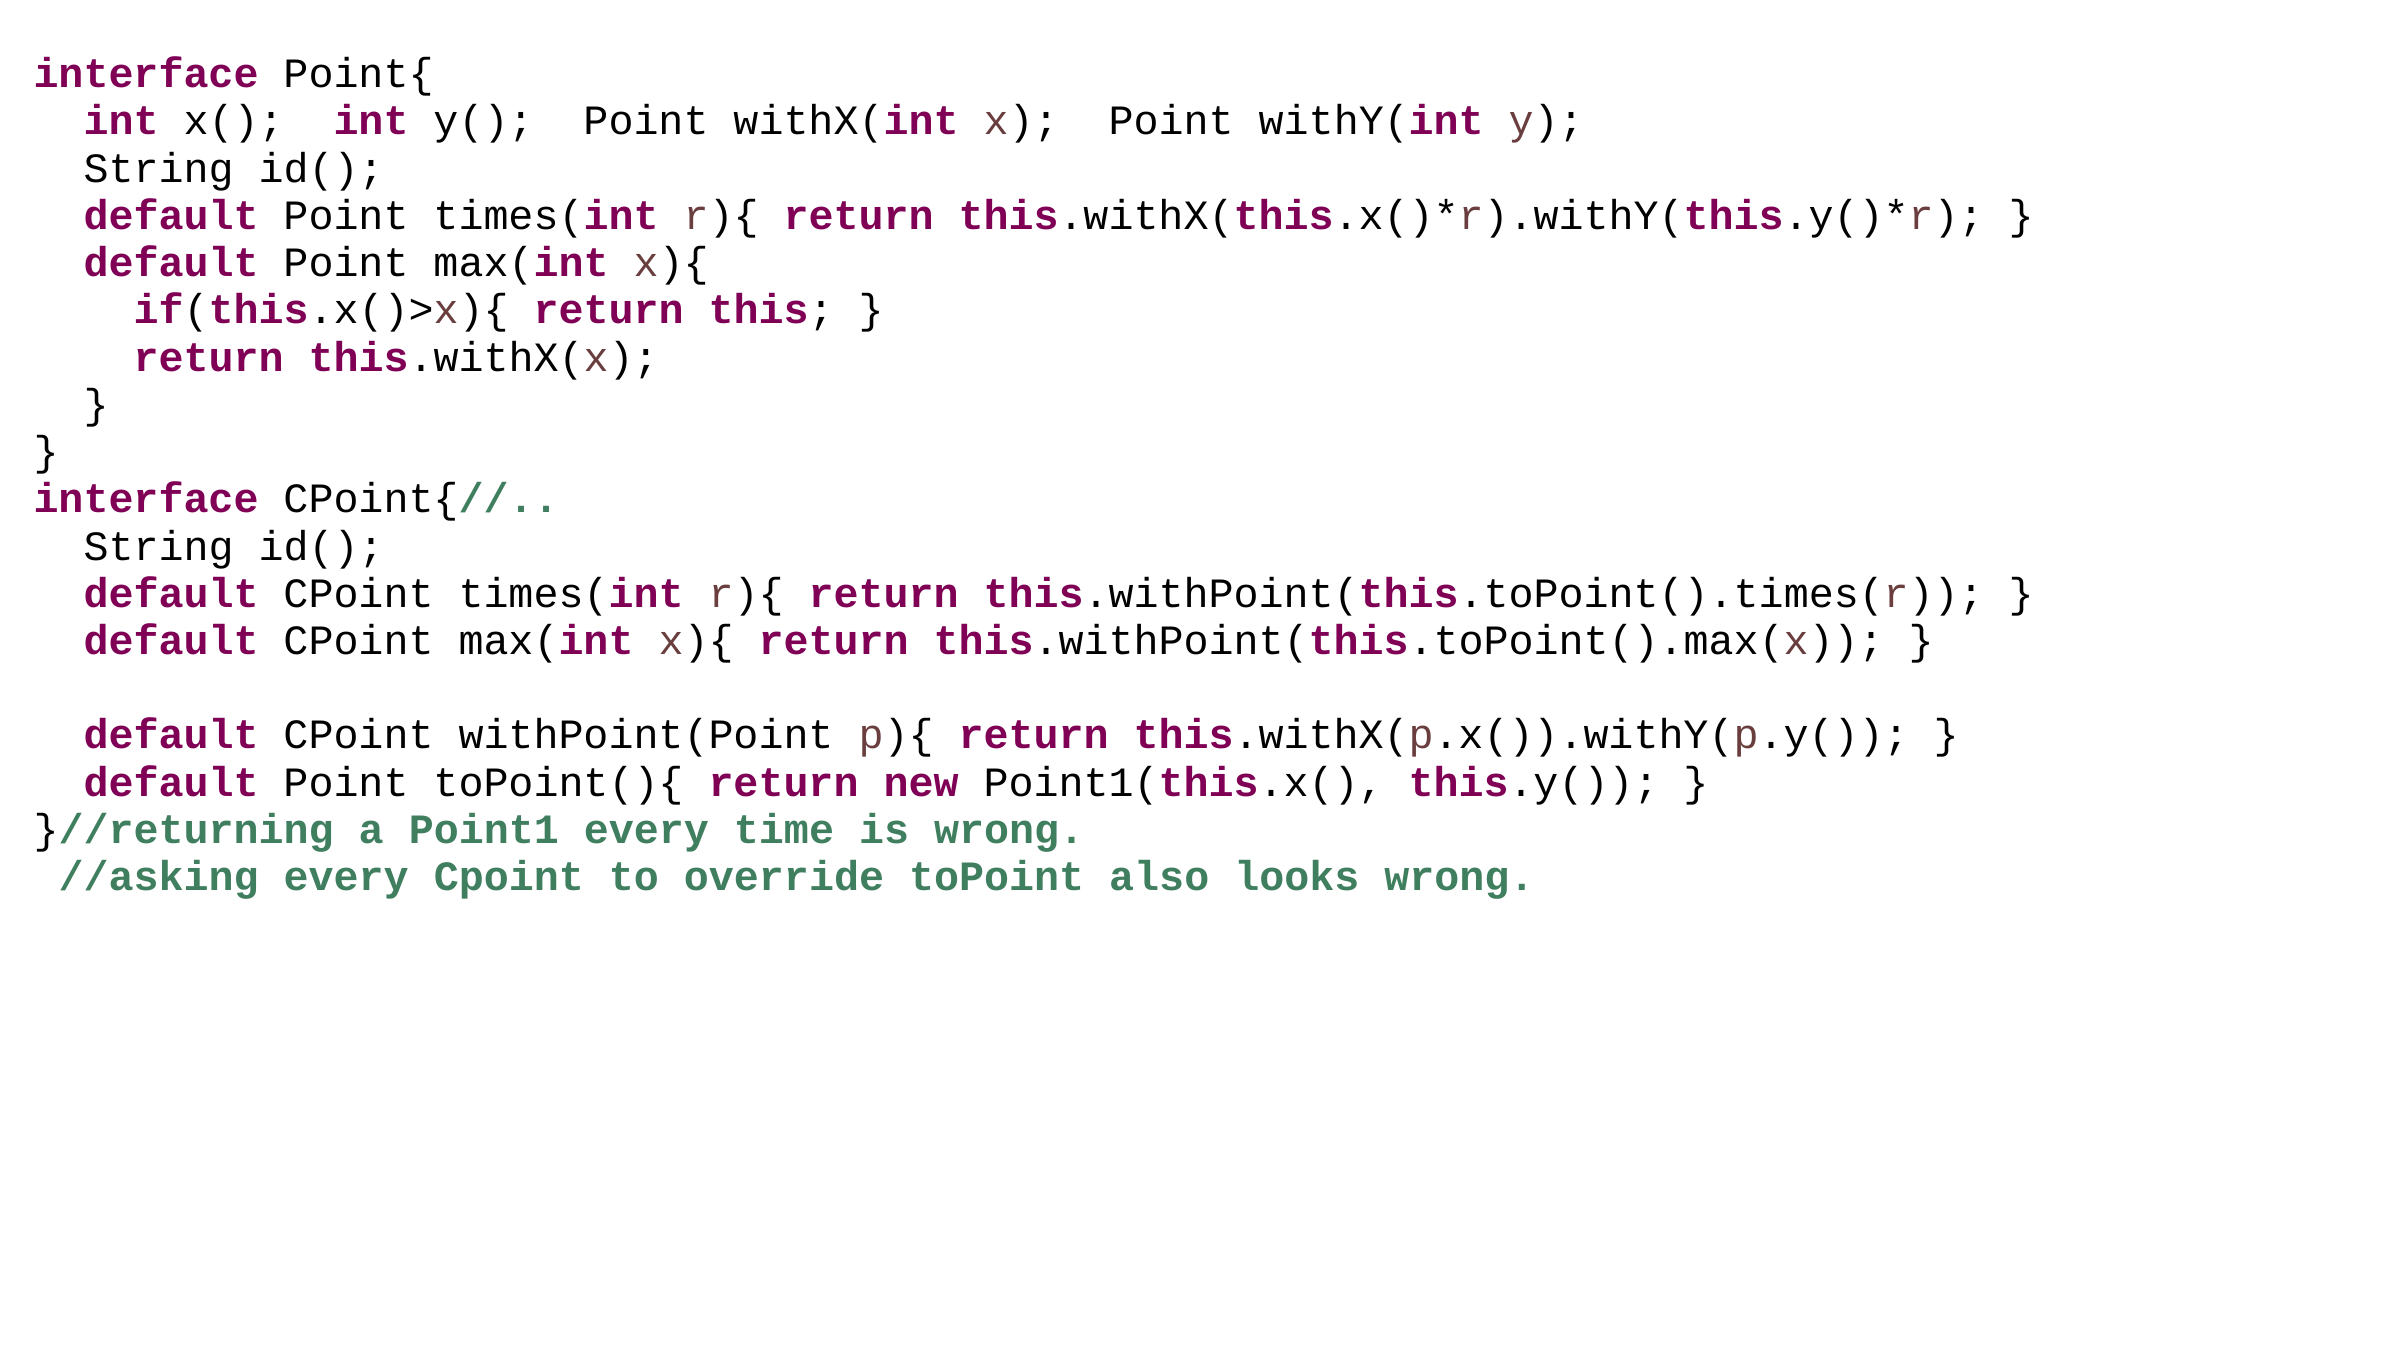

interface Point{
 int x(); int y(); Point withX(int x); Point withY(int y);
 String id();
 default Point times(int r){ return this.withX(this.x()*r).withY(this.y()*r); }
 default Point max(int x){
 if(this.x()>x){ return this; }
 return this.withX(x);
 }
}
interface CPoint{//..
 String id();
 default CPoint times(int r){ return this.withPoint(this.toPoint().times(r)); }
 default CPoint max(int x){ return this.withPoint(this.toPoint().max(x)); }
 default CPoint withPoint(Point p){ return this.withX(p.x()).withY(p.y()); }
 default Point toPoint(){ return new Point1(this.x(), this.y()); }
}//returning a Point1 every time is wrong.
 //asking every Cpoint to override toPoint also looks wrong.